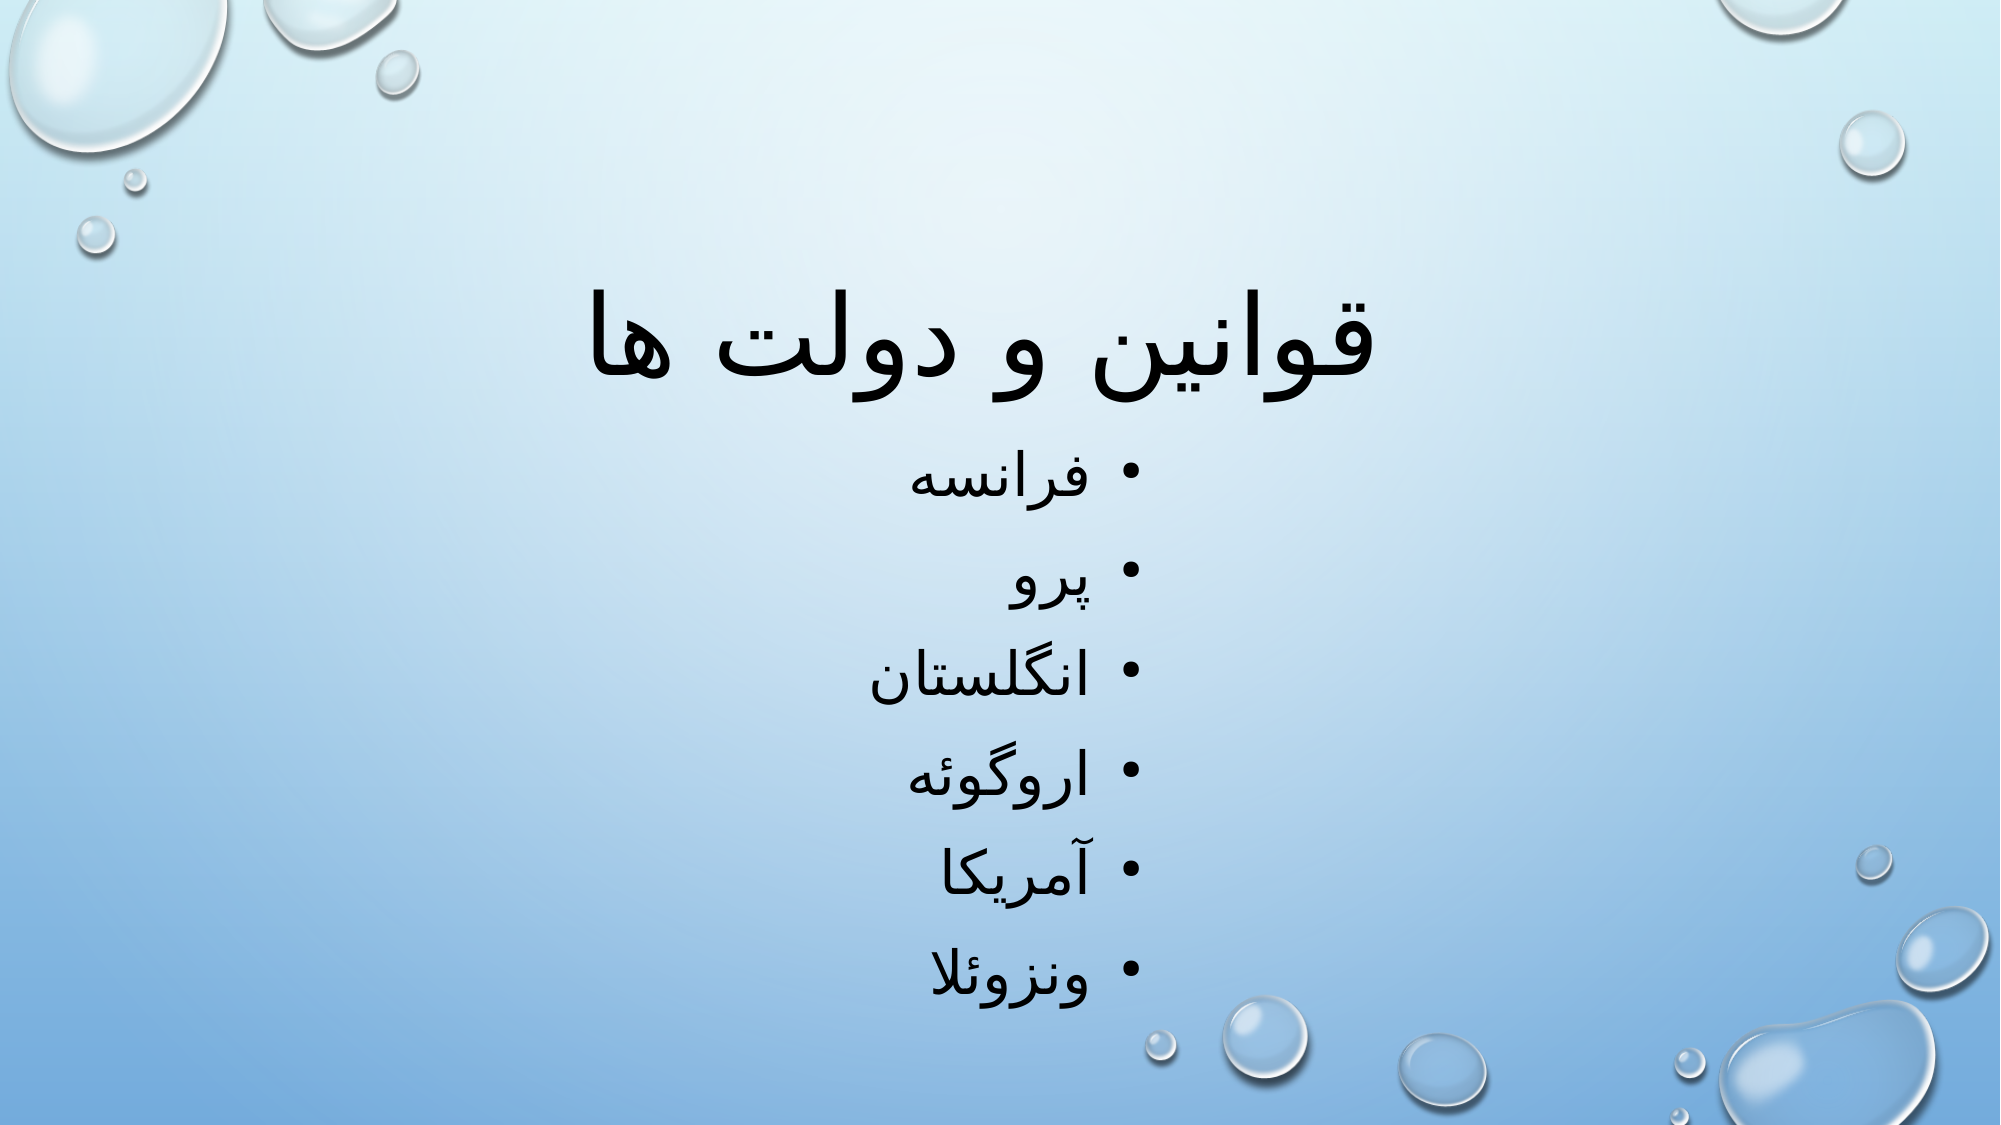

# قوانین و دولت ها
فرانسه
پرو
انگلستان
اروگوئه
آمریکا
ونزوئلا